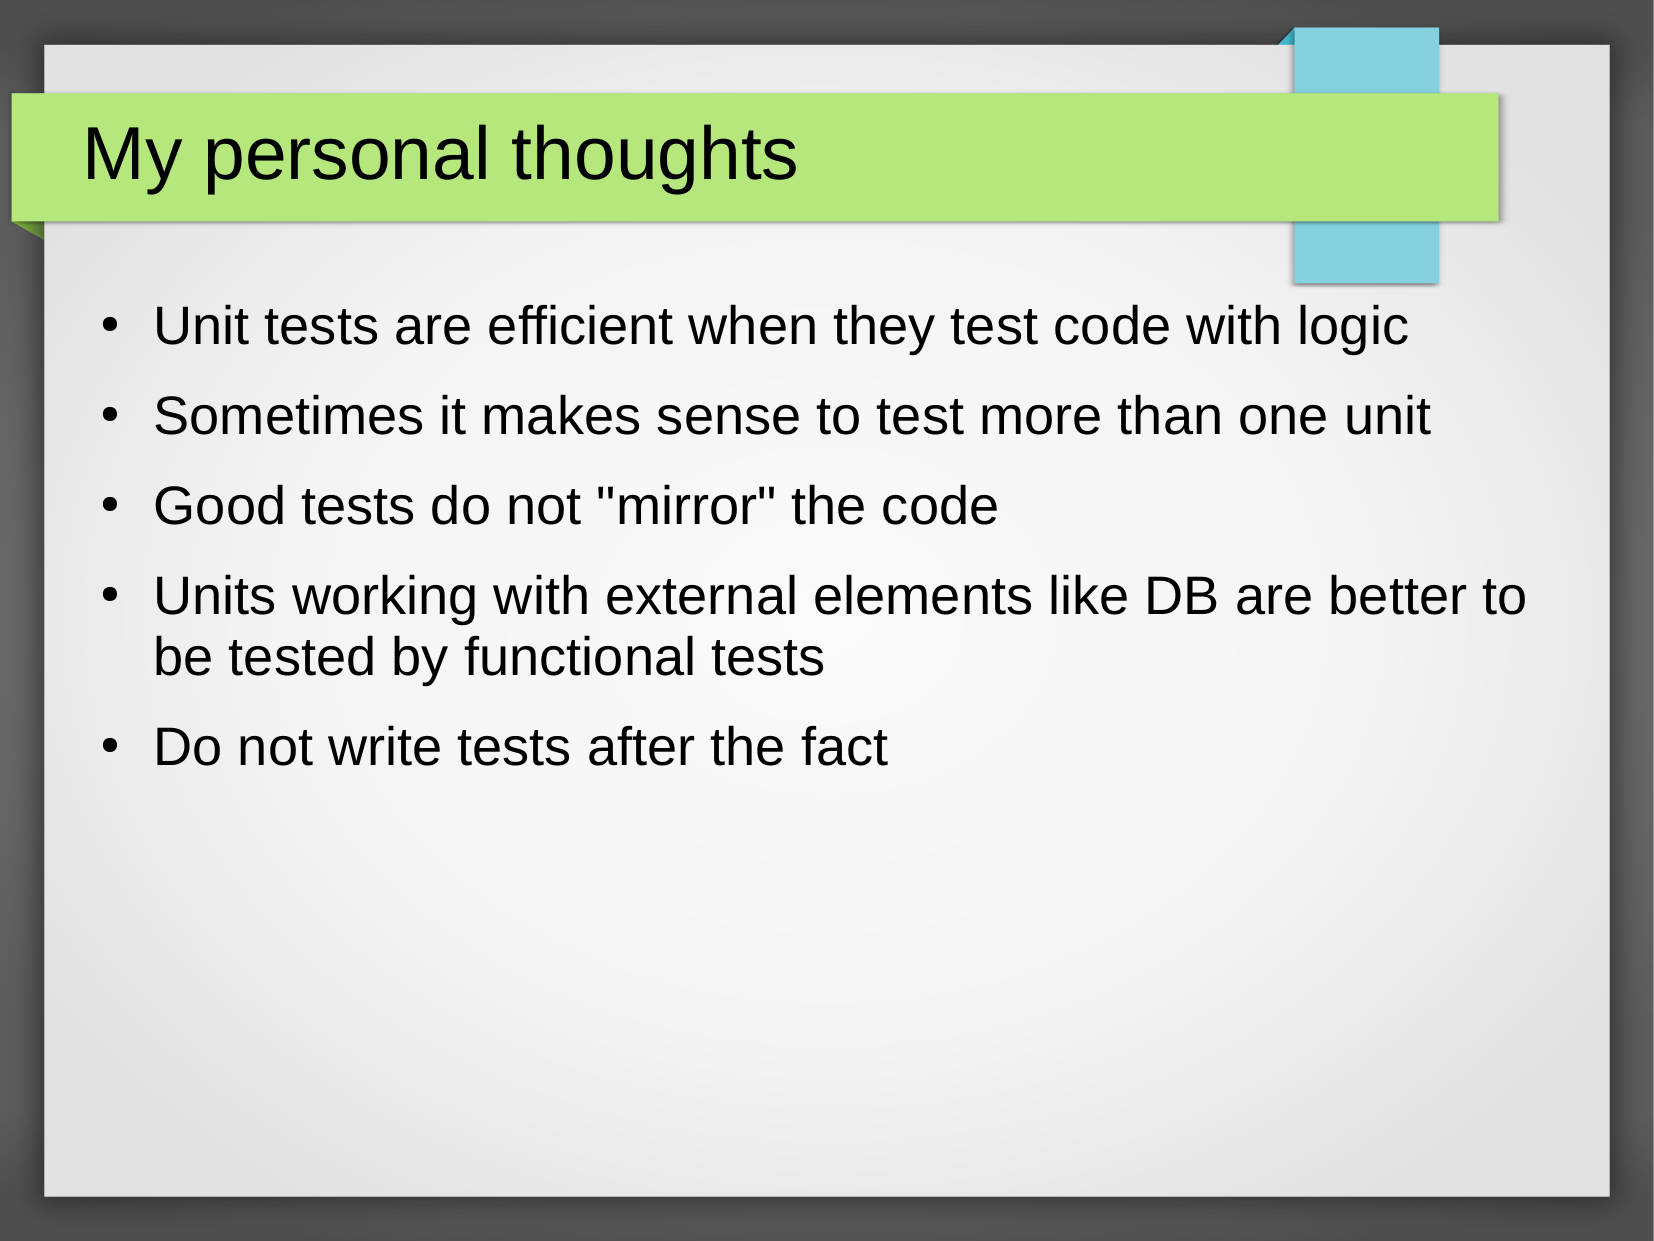

# My personal thoughts
Unit tests are efficient when they test code with logic
Sometimes it makes sense to test more than one unit
Good tests do not "mirror" the code
Units working with external elements like DB are better to be tested by functional tests
Do not write tests after the fact